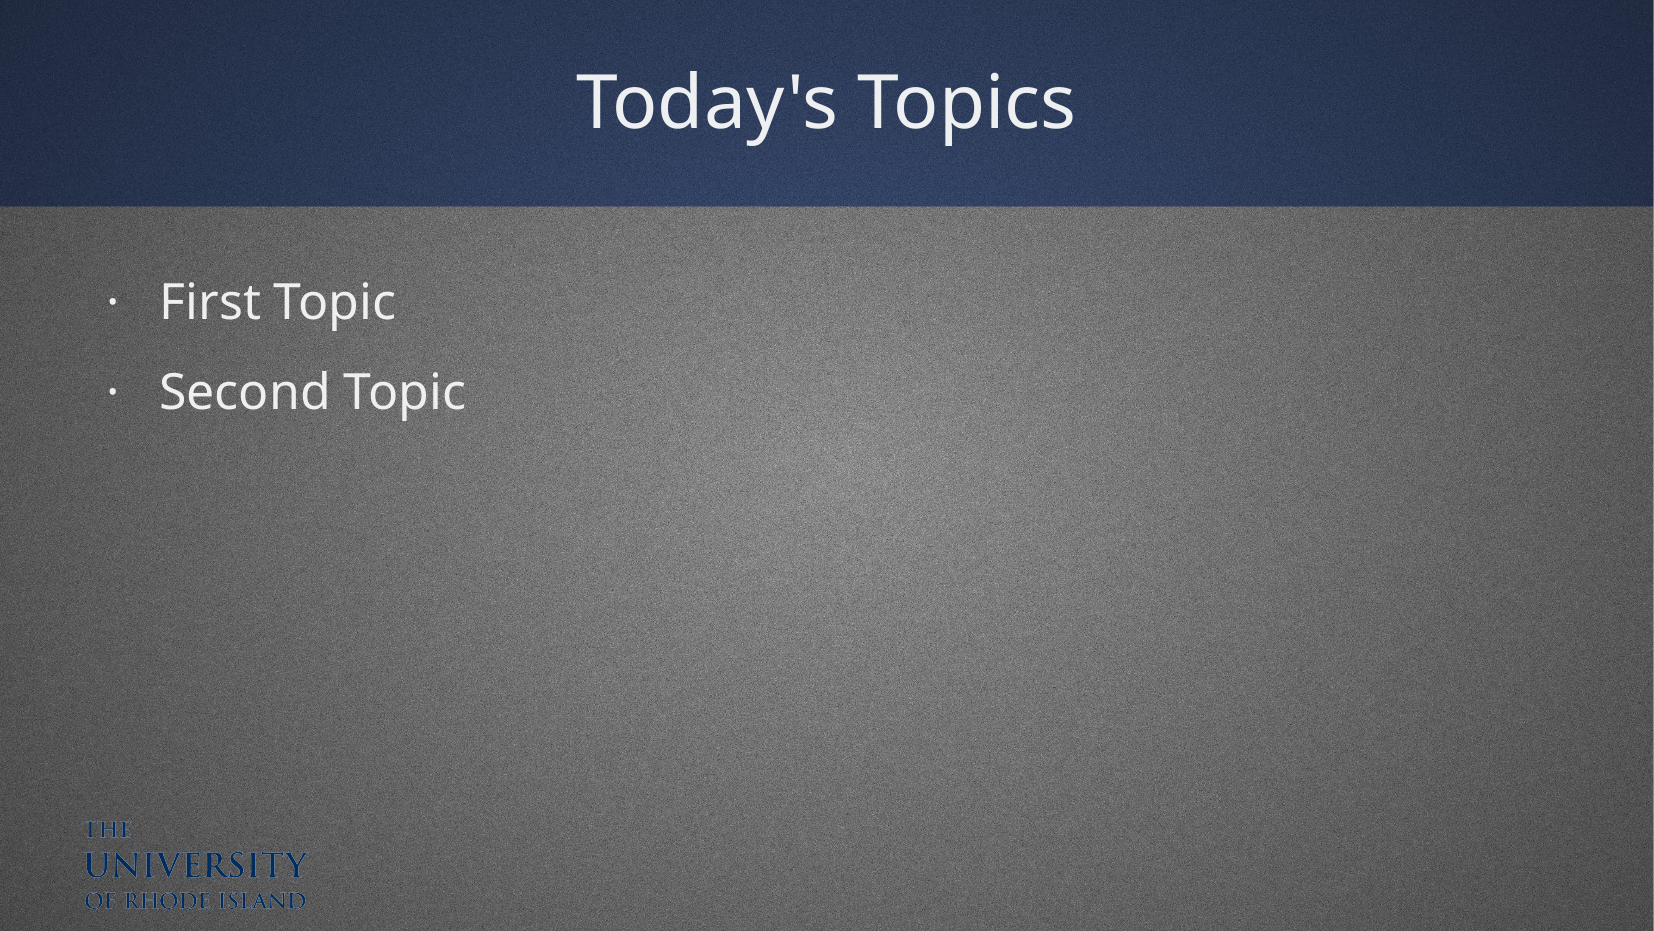

# Today's Topics
First Topic
Second Topic